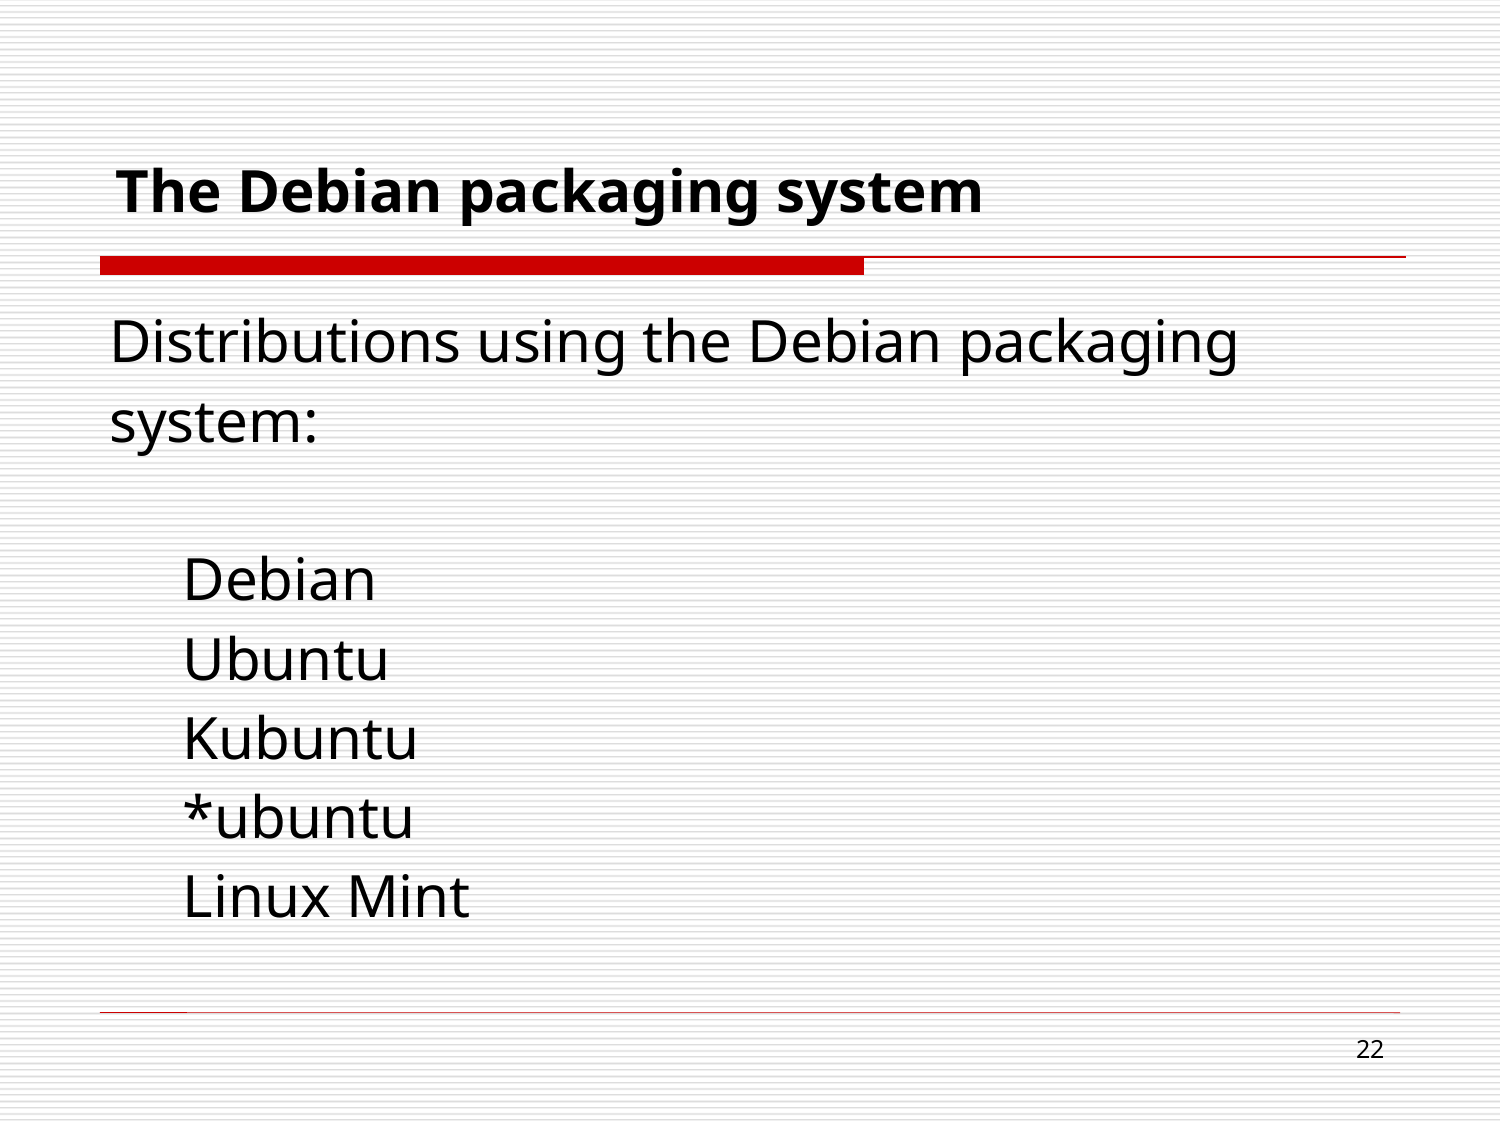

# The Debian packaging system
Distributions using the Debian packaging system:
	Debian
	Ubuntu
	Kubuntu
	*ubuntu
	Linux Mint
22